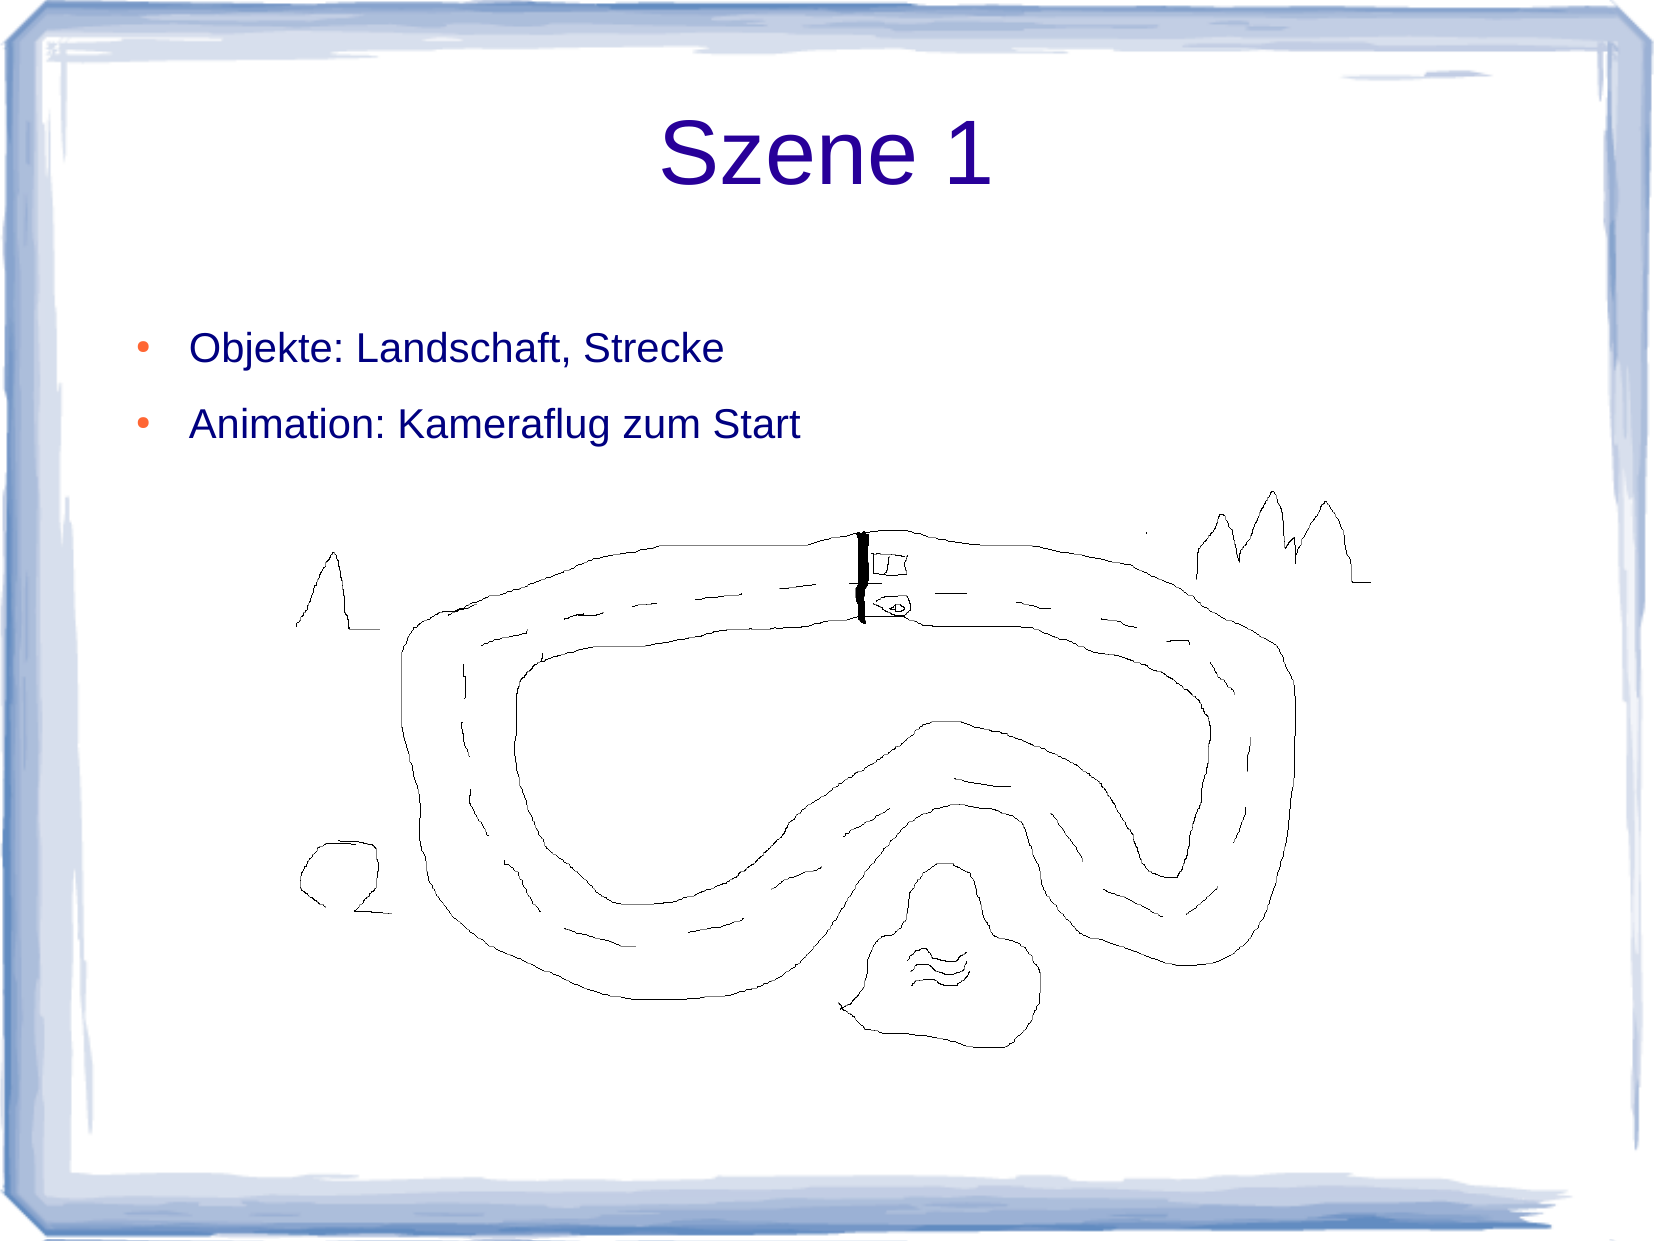

# Szene 1
Objekte: Landschaft, Strecke
Animation: Kameraflug zum Start